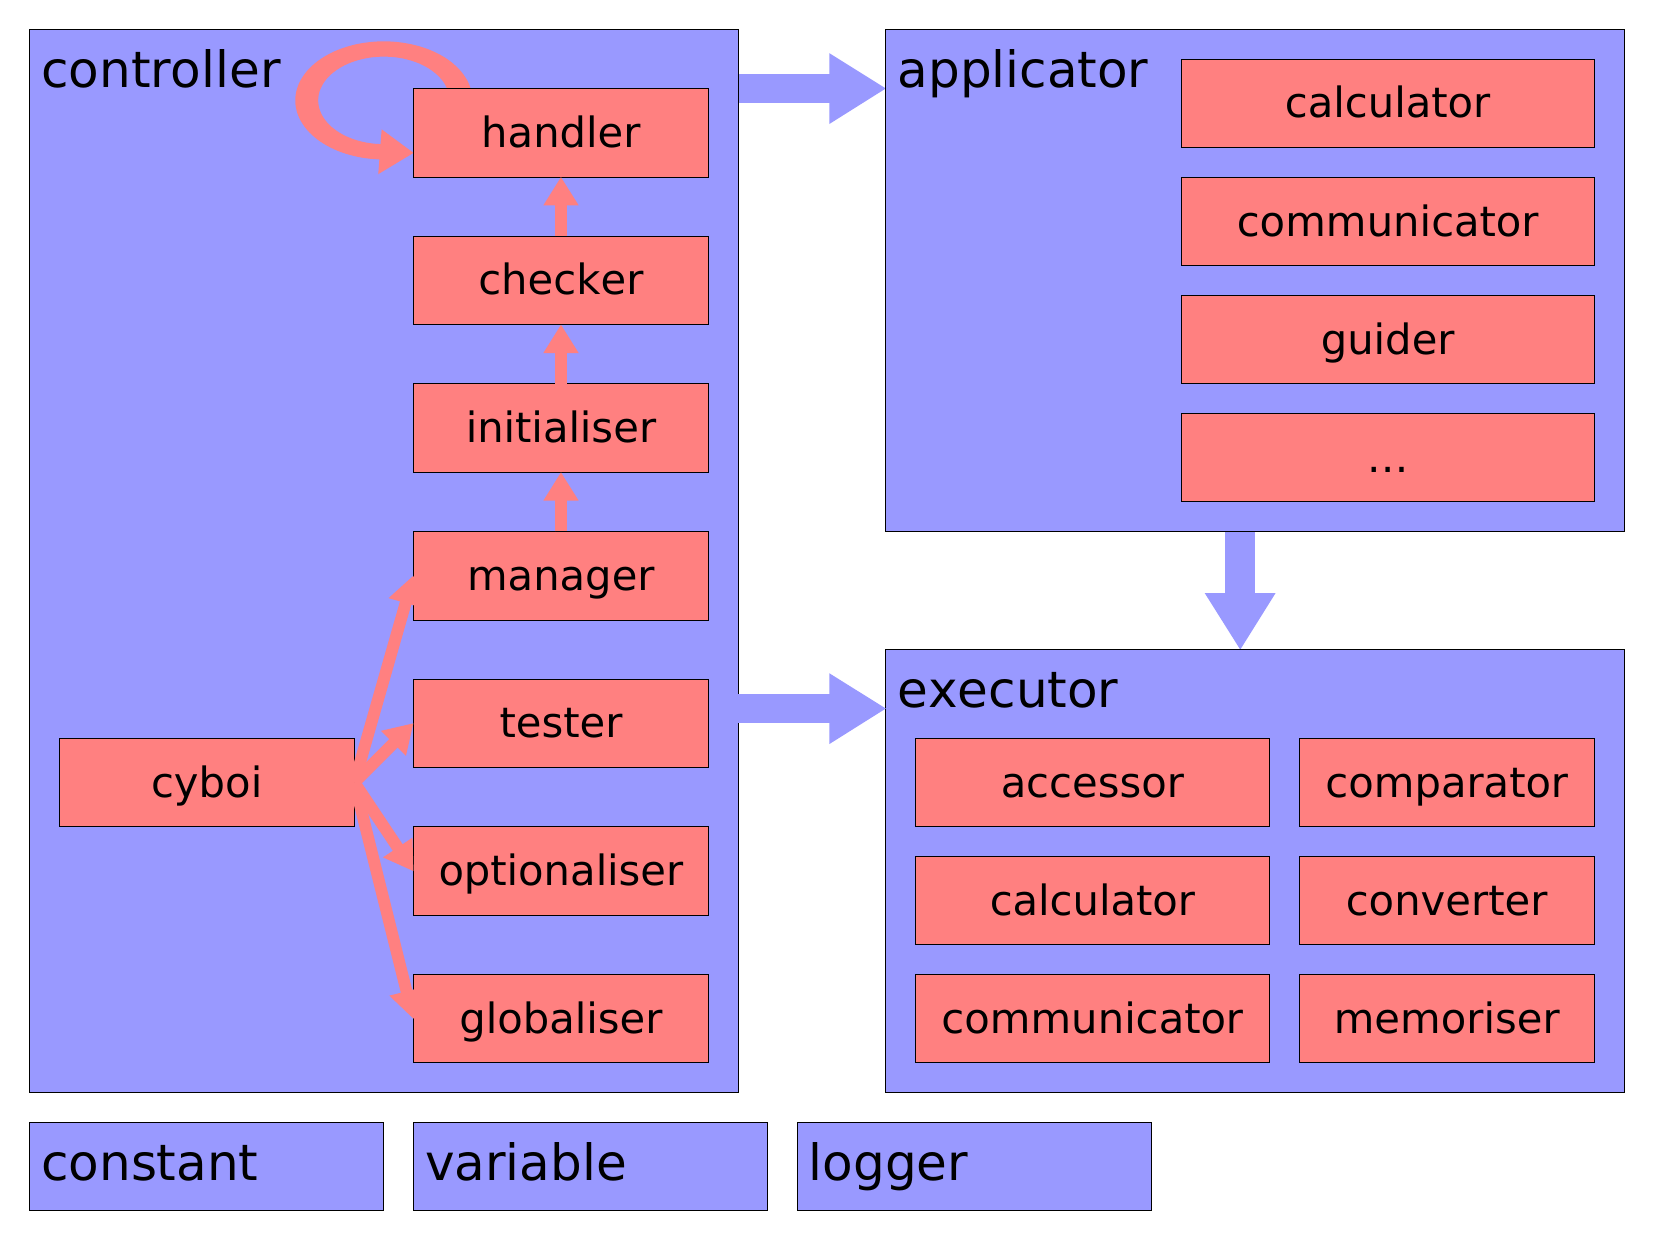

controller
handler
checker
initialiser
manager
tester
cyboi
optionaliser
globaliser
applicator
calculator
communicator
guider
…
executor
accessor
comparator
calculator
converter
communicator
memoriser
constant
variable
logger